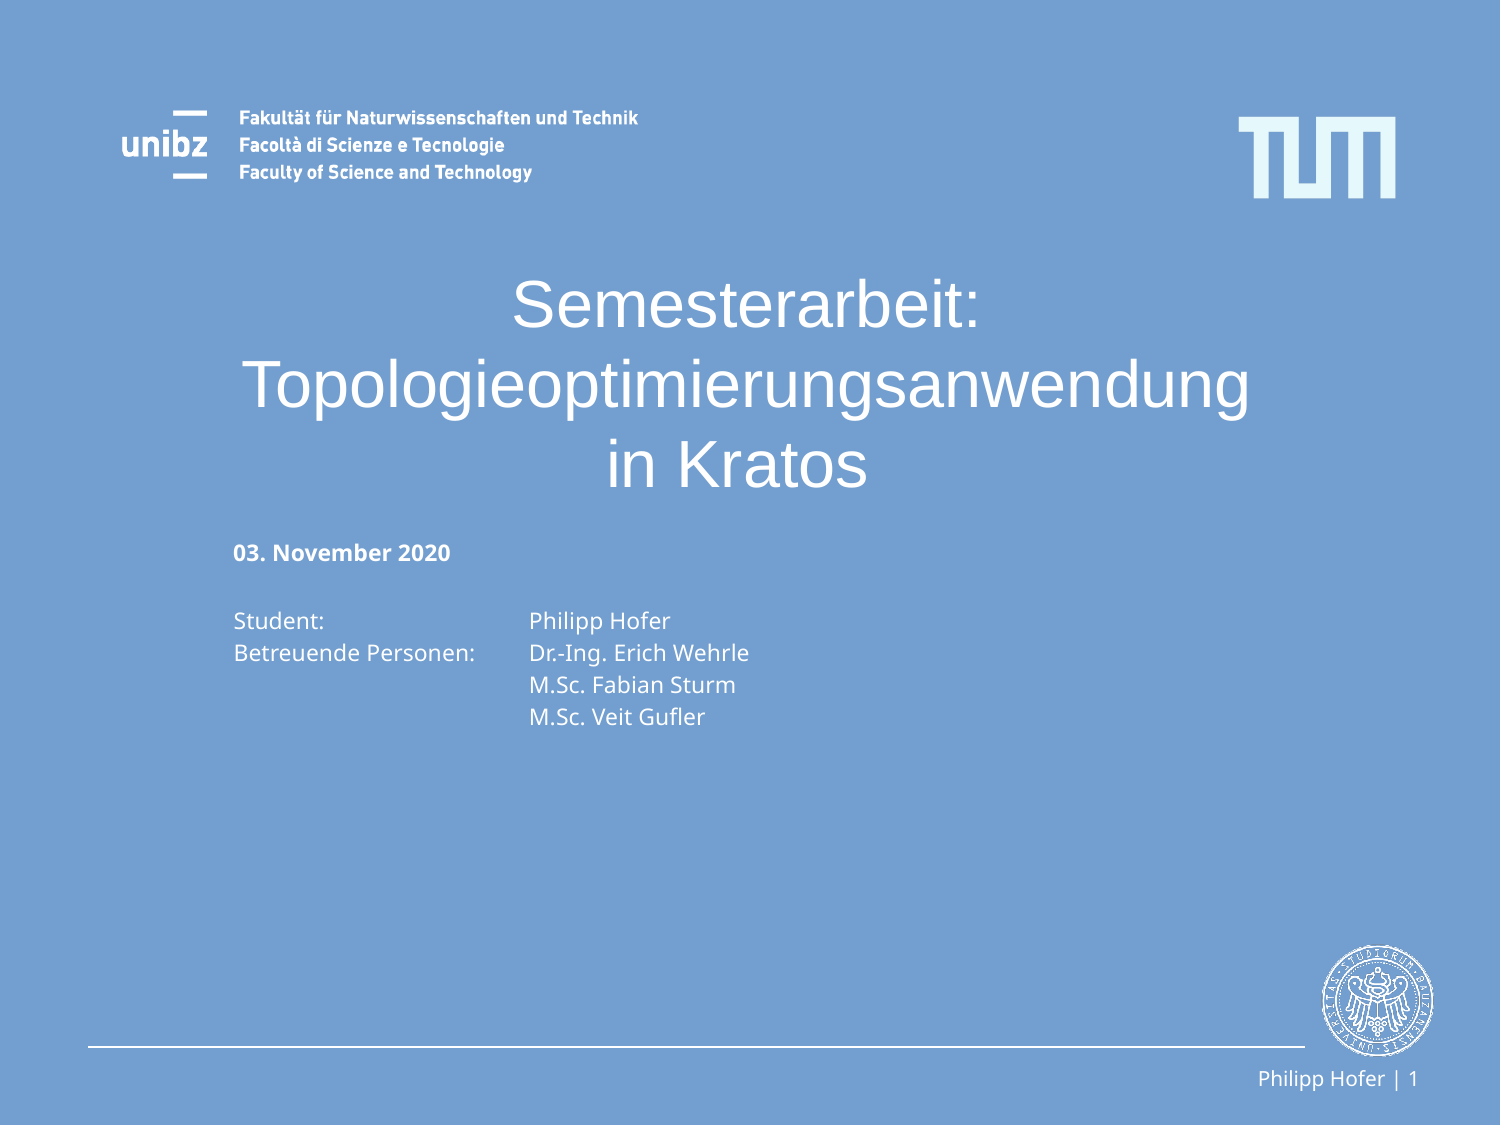

Semesterarbeit: Topologieoptimierungsanwendung in Kratos
03. November 2020
Student:			Philipp Hofer
Betreuende Personen: 	Dr.-Ing. Erich Wehrle
				M.Sc. Fabian Sturm
				M.Sc. Veit Gufler